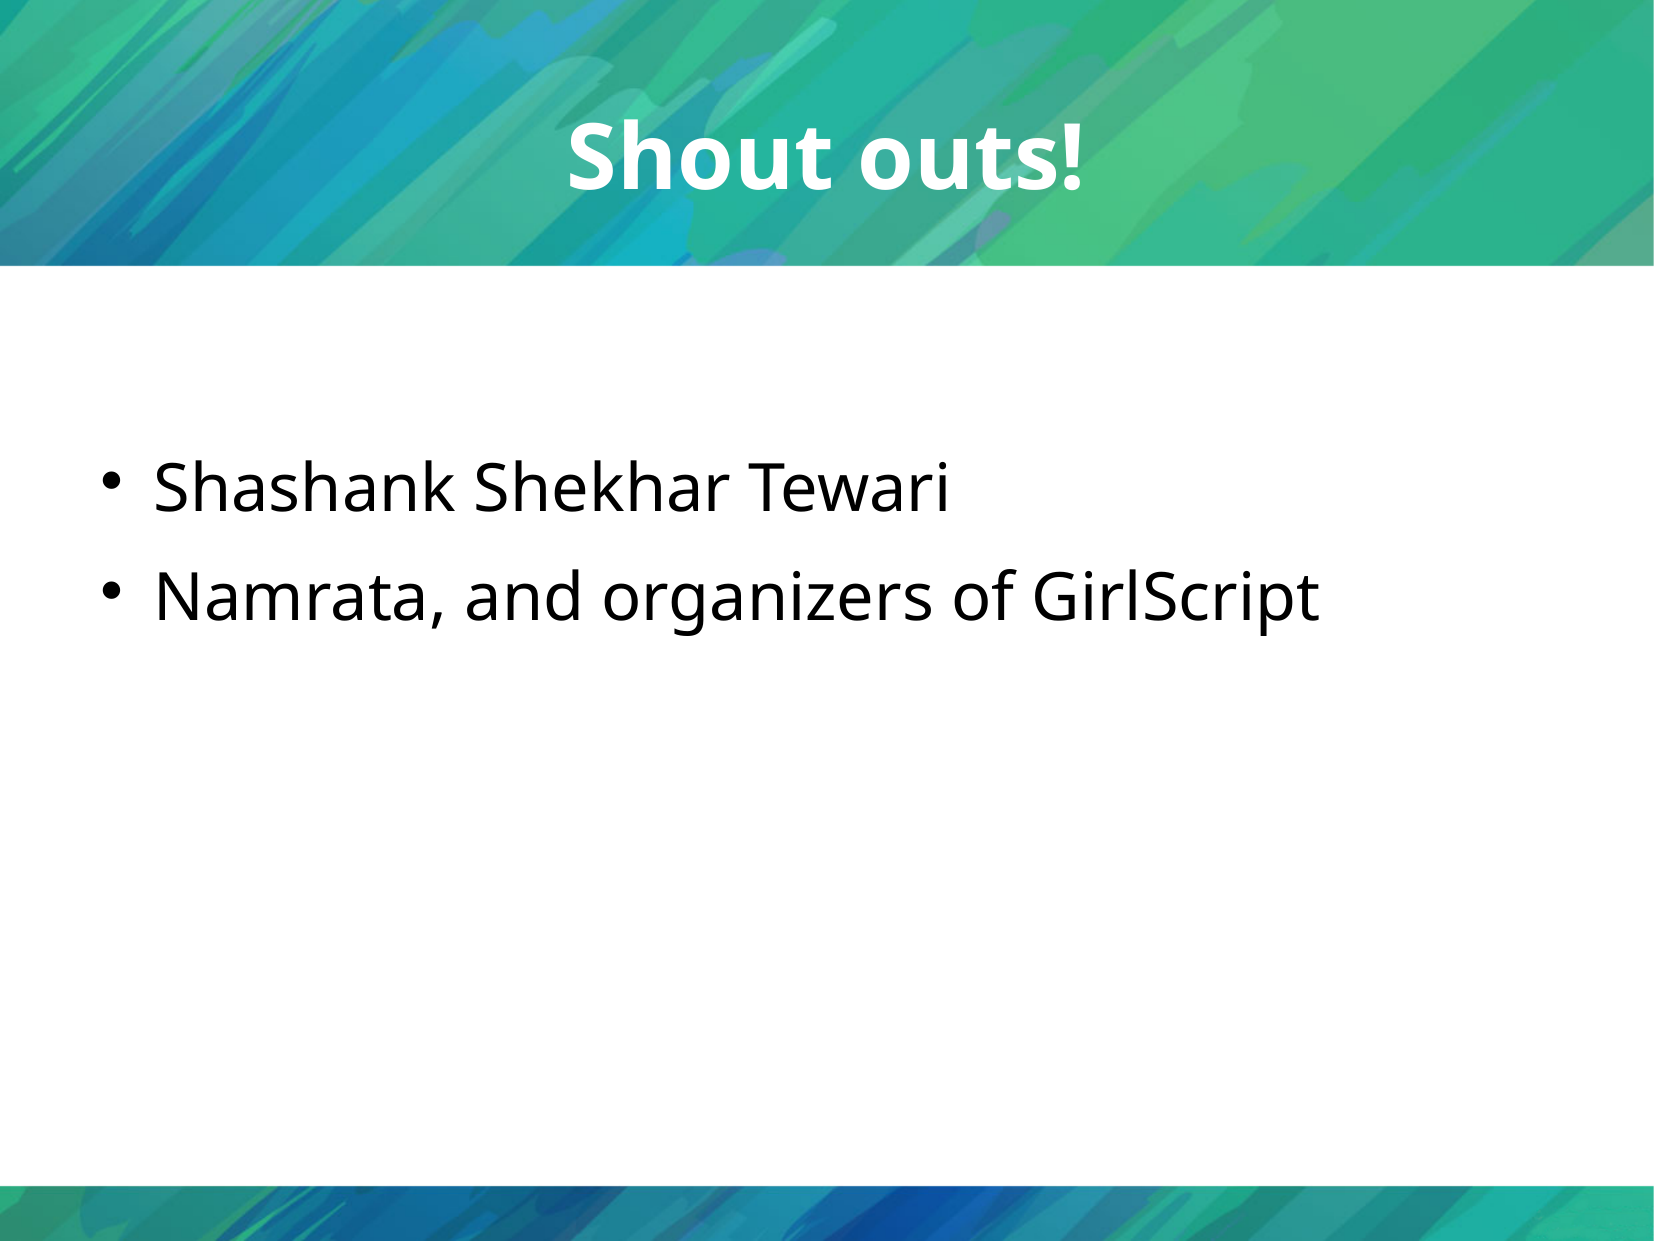

Shout outs!
Shashank Shekhar Tewari
Namrata, and organizers of GirlScript